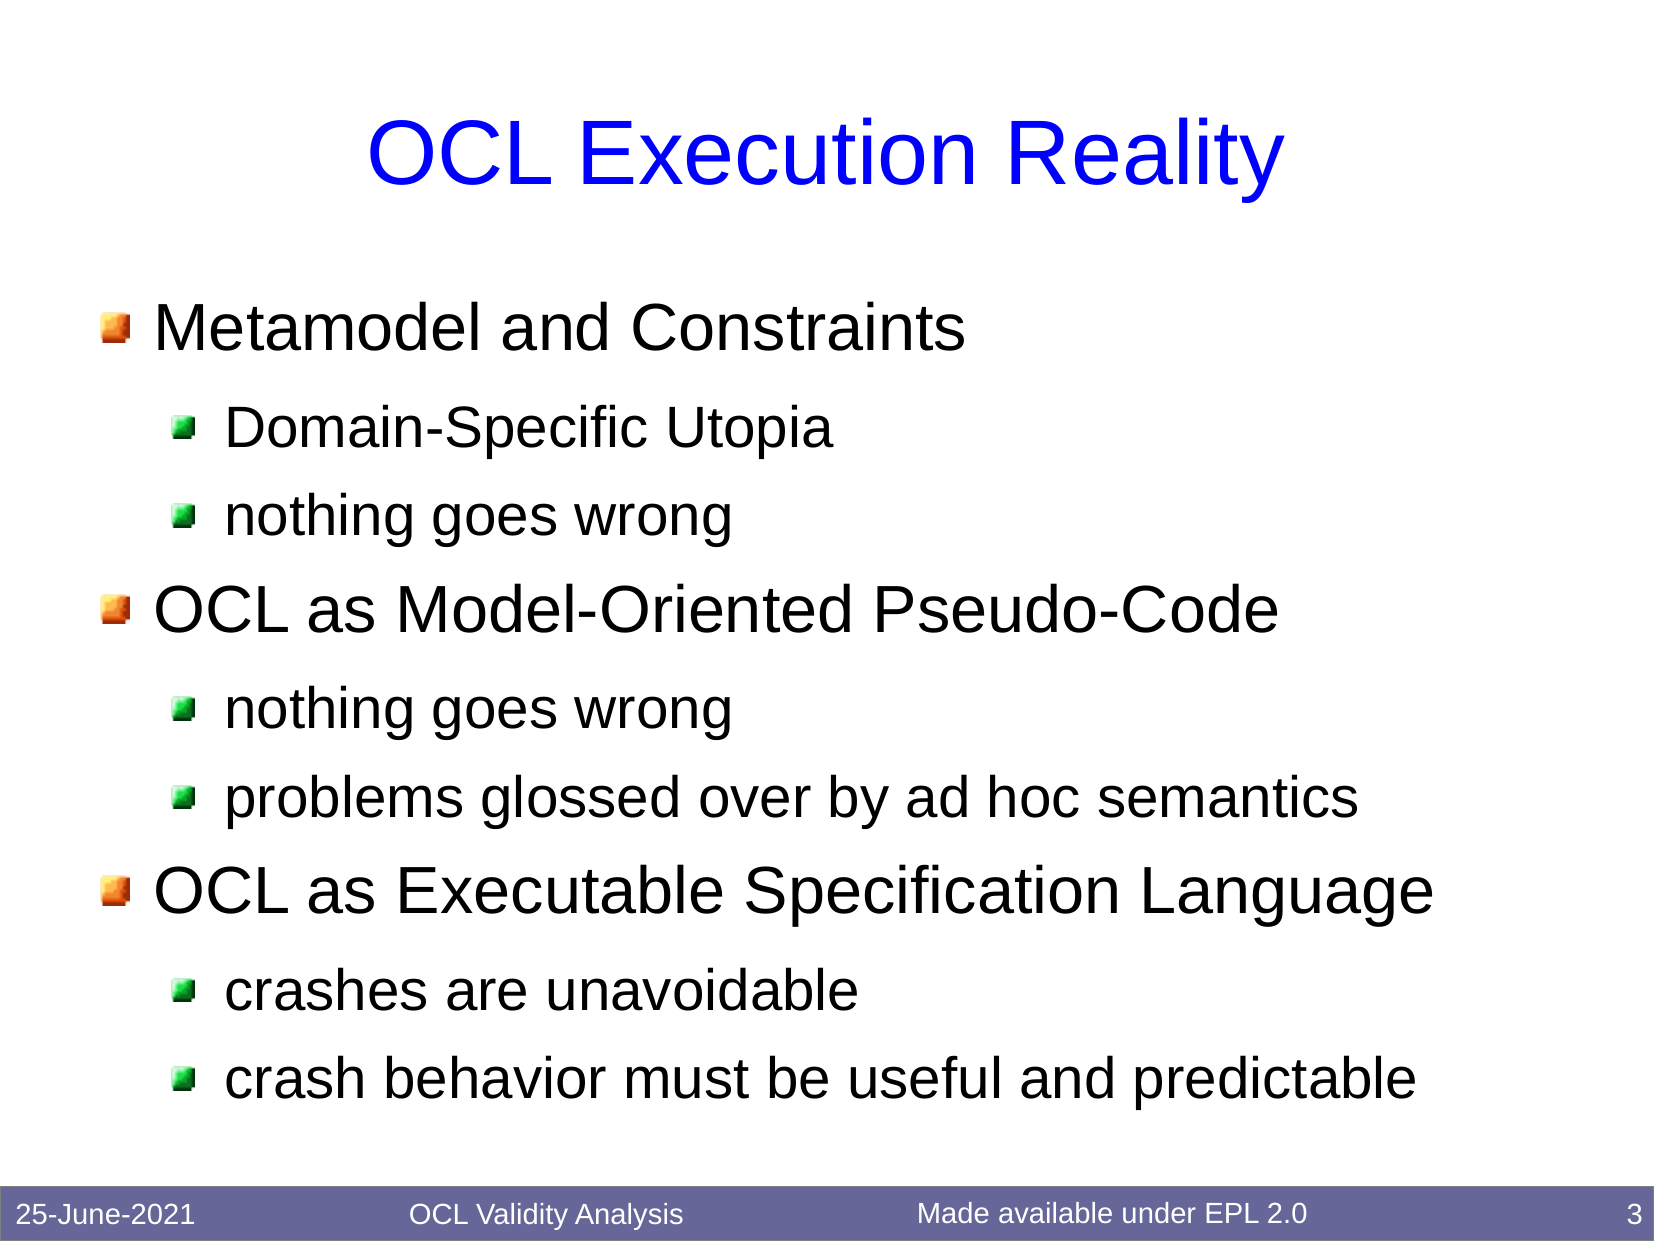

# OCL Execution Reality
Metamodel and Constraints
Domain-Specific Utopia
nothing goes wrong
OCL as Model-Oriented Pseudo-Code
nothing goes wrong
problems glossed over by ad hoc semantics
OCL as Executable Specification Language
crashes are unavoidable
crash behavior must be useful and predictable
25-June-2021
OCL Validity Analysis
3